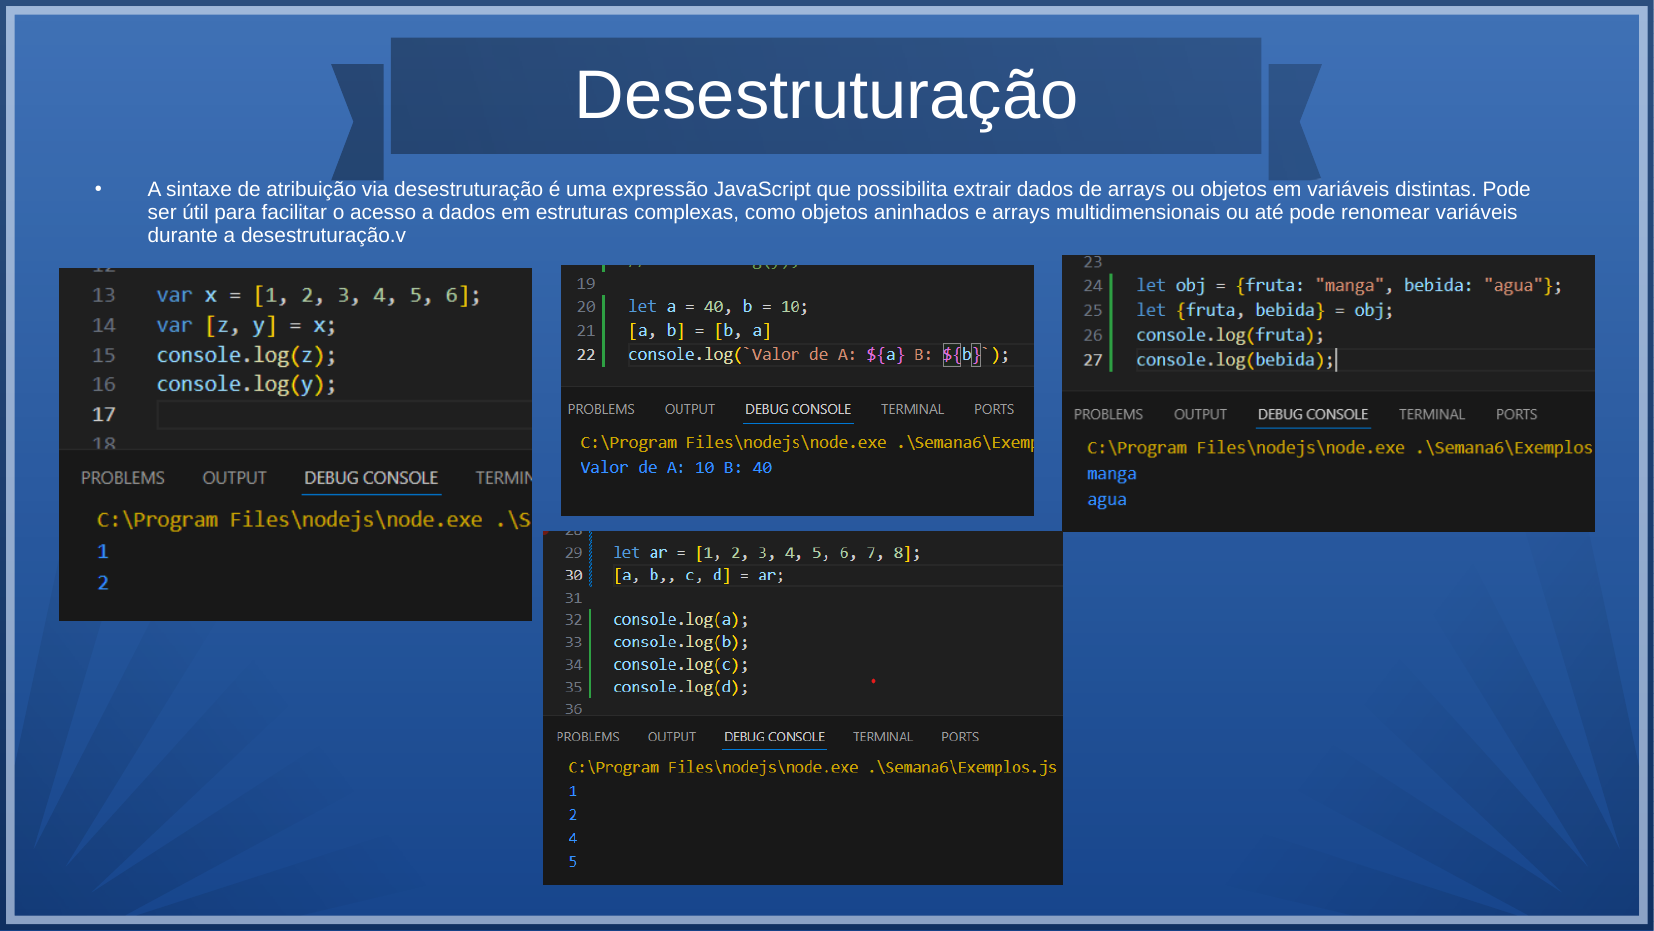

# Desestruturação
A sintaxe de atribuição via desestruturação é uma expressão JavaScript que possibilita extrair dados de arrays ou objetos em variáveis distintas. Pode ser útil para facilitar o acesso a dados em estruturas complexas, como objetos aninhados e arrays multidimensionais ou até pode renomear variáveis durante a desestruturação.v